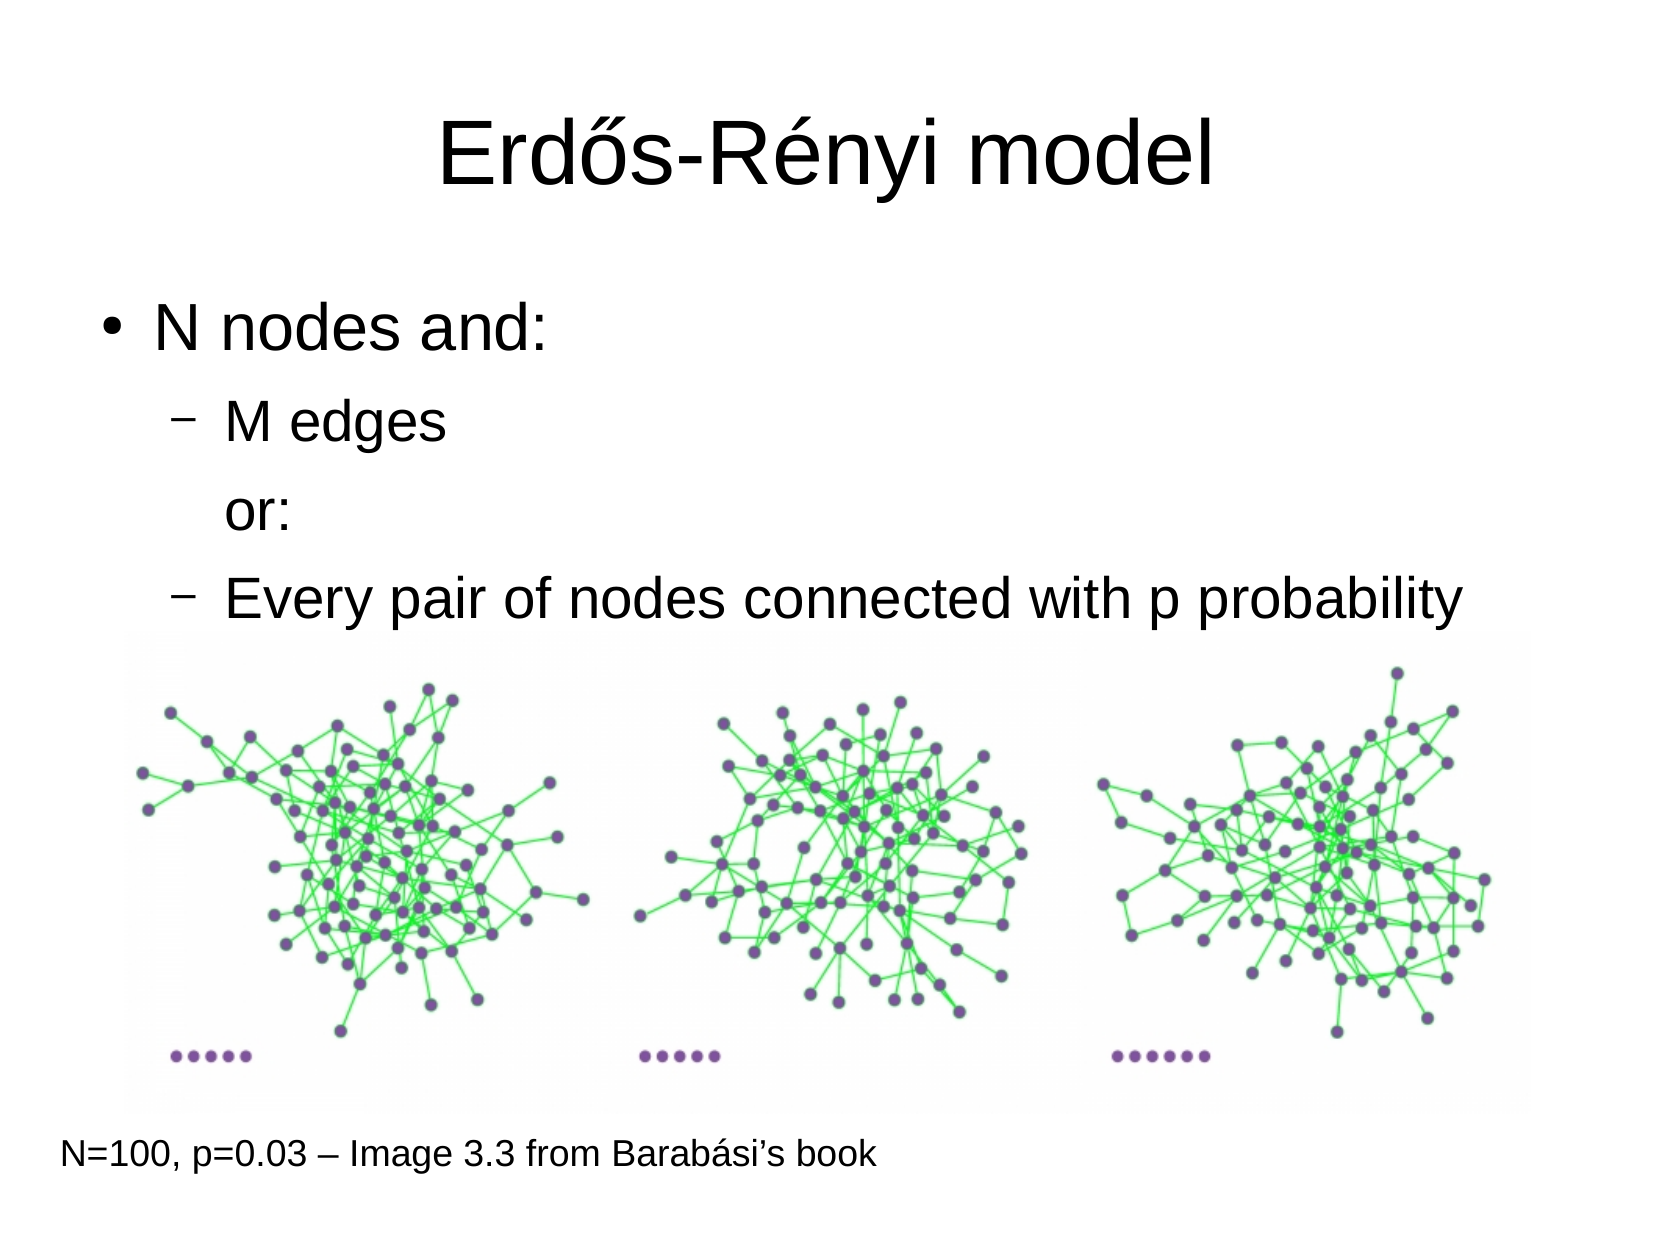

# Erdős-Rényi model
N nodes and:
M edges
or:
Every pair of nodes connected with p probability
N=100, p=0.03 – Image 3.3 from Barabási’s book